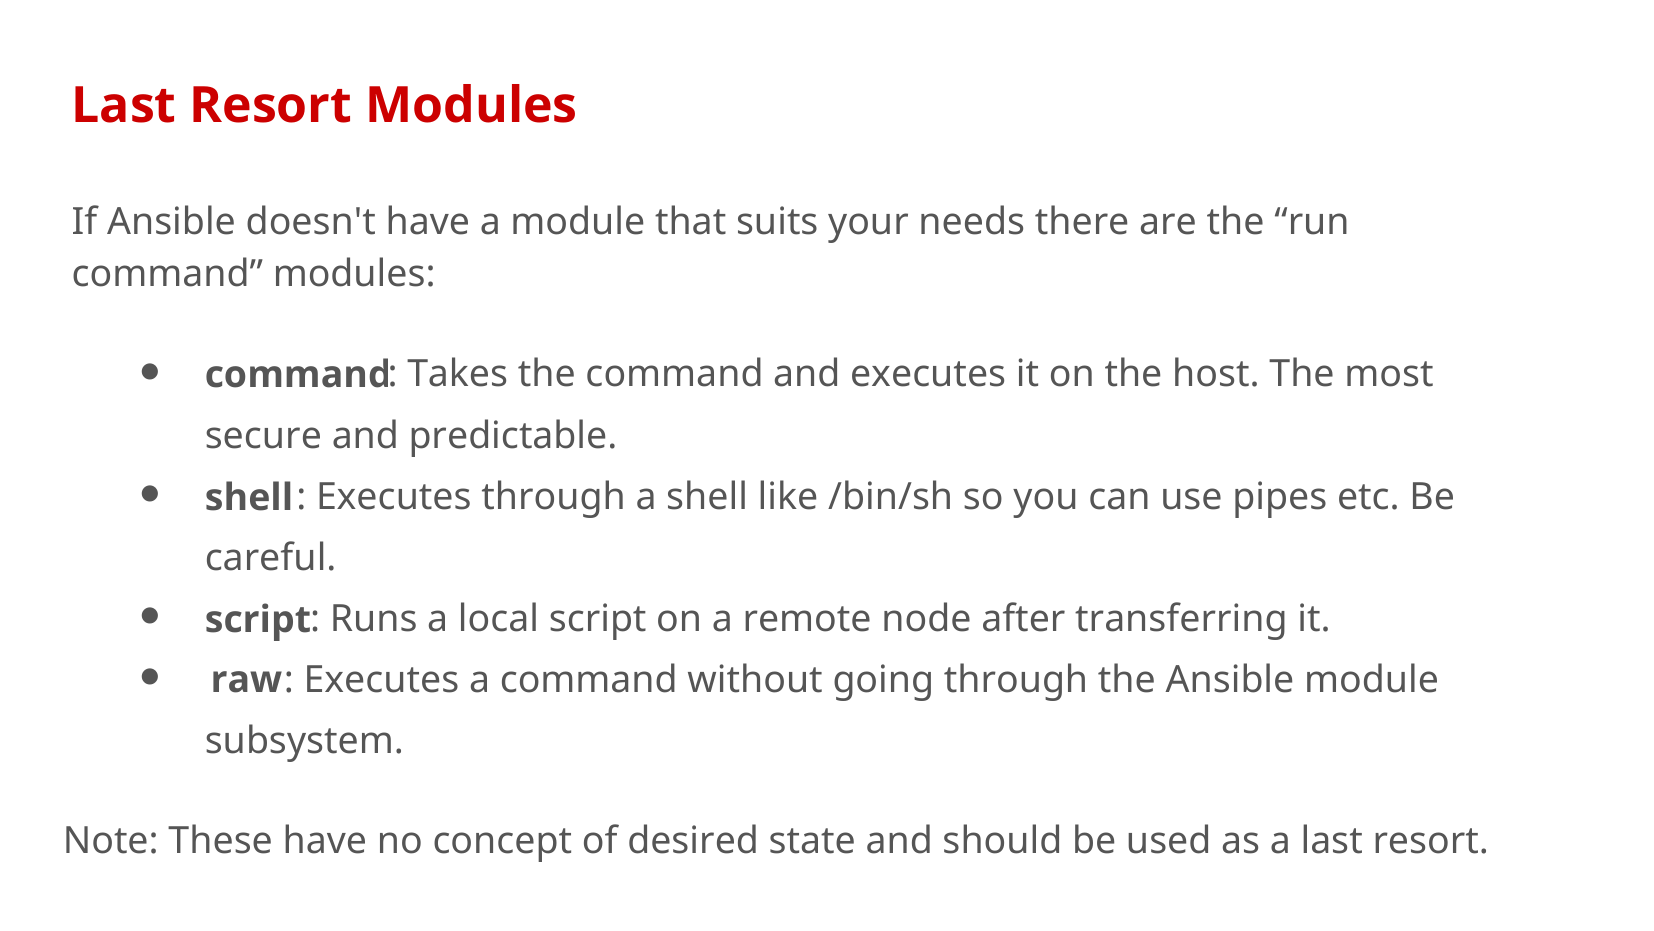

Last Resort Modules
If Ansible doesn't have a module that suits your needs there are the “run
command” modules:
: Takes the command and executes it on the host. The most
command
●
secure and predictable.
: Executes through a shell like /bin/sh so you can use pipes etc. Be
shell
●
careful.
: Runs a local script on a remote node after transferring it.
script
●
raw
: Executes a command without going through the Ansible module
●
subsystem.
 Note: These have no concept of desired state and should be used as a last resort.